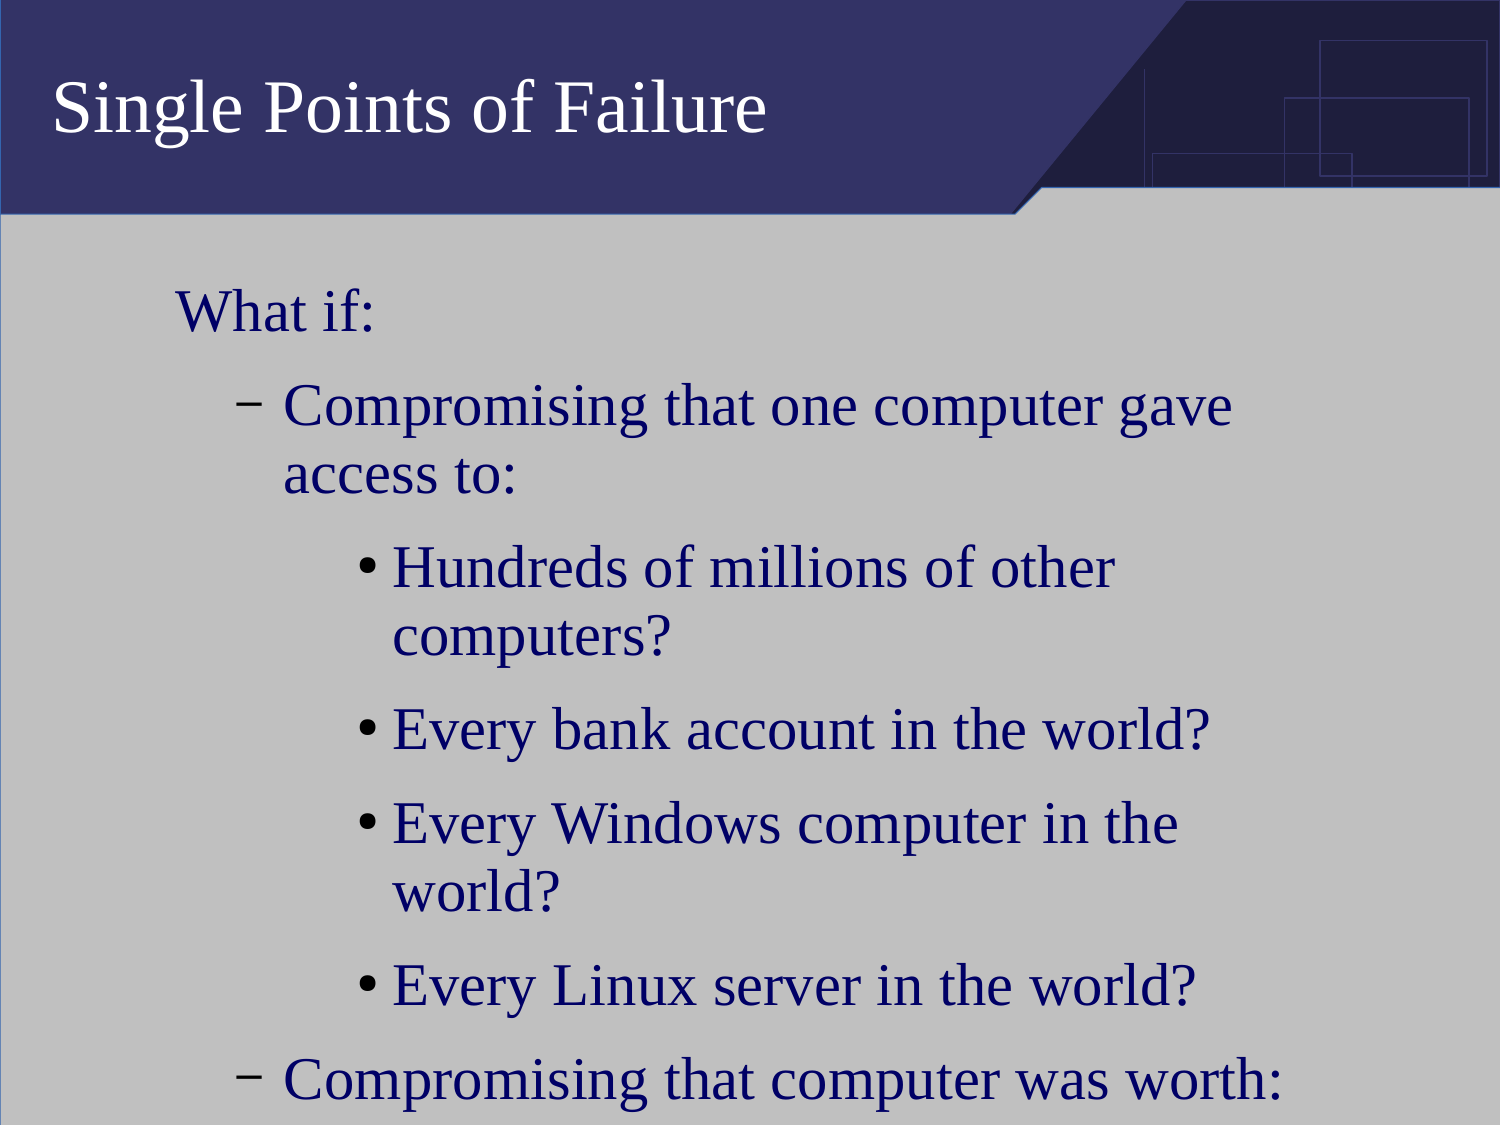

Single Points of Failure
What if:
Compromising that one computer gave access to:
Hundreds of millions of other computers?
Every bank account in the world?
Every Windows computer in the world?
Every Linux server in the world?
Compromising that computer was worth:
$100k USD? (Market price of remote 0day)
$100M USD? (Censorship budget of Iran/yr)
$4B USD? (Bitcoin market cap)